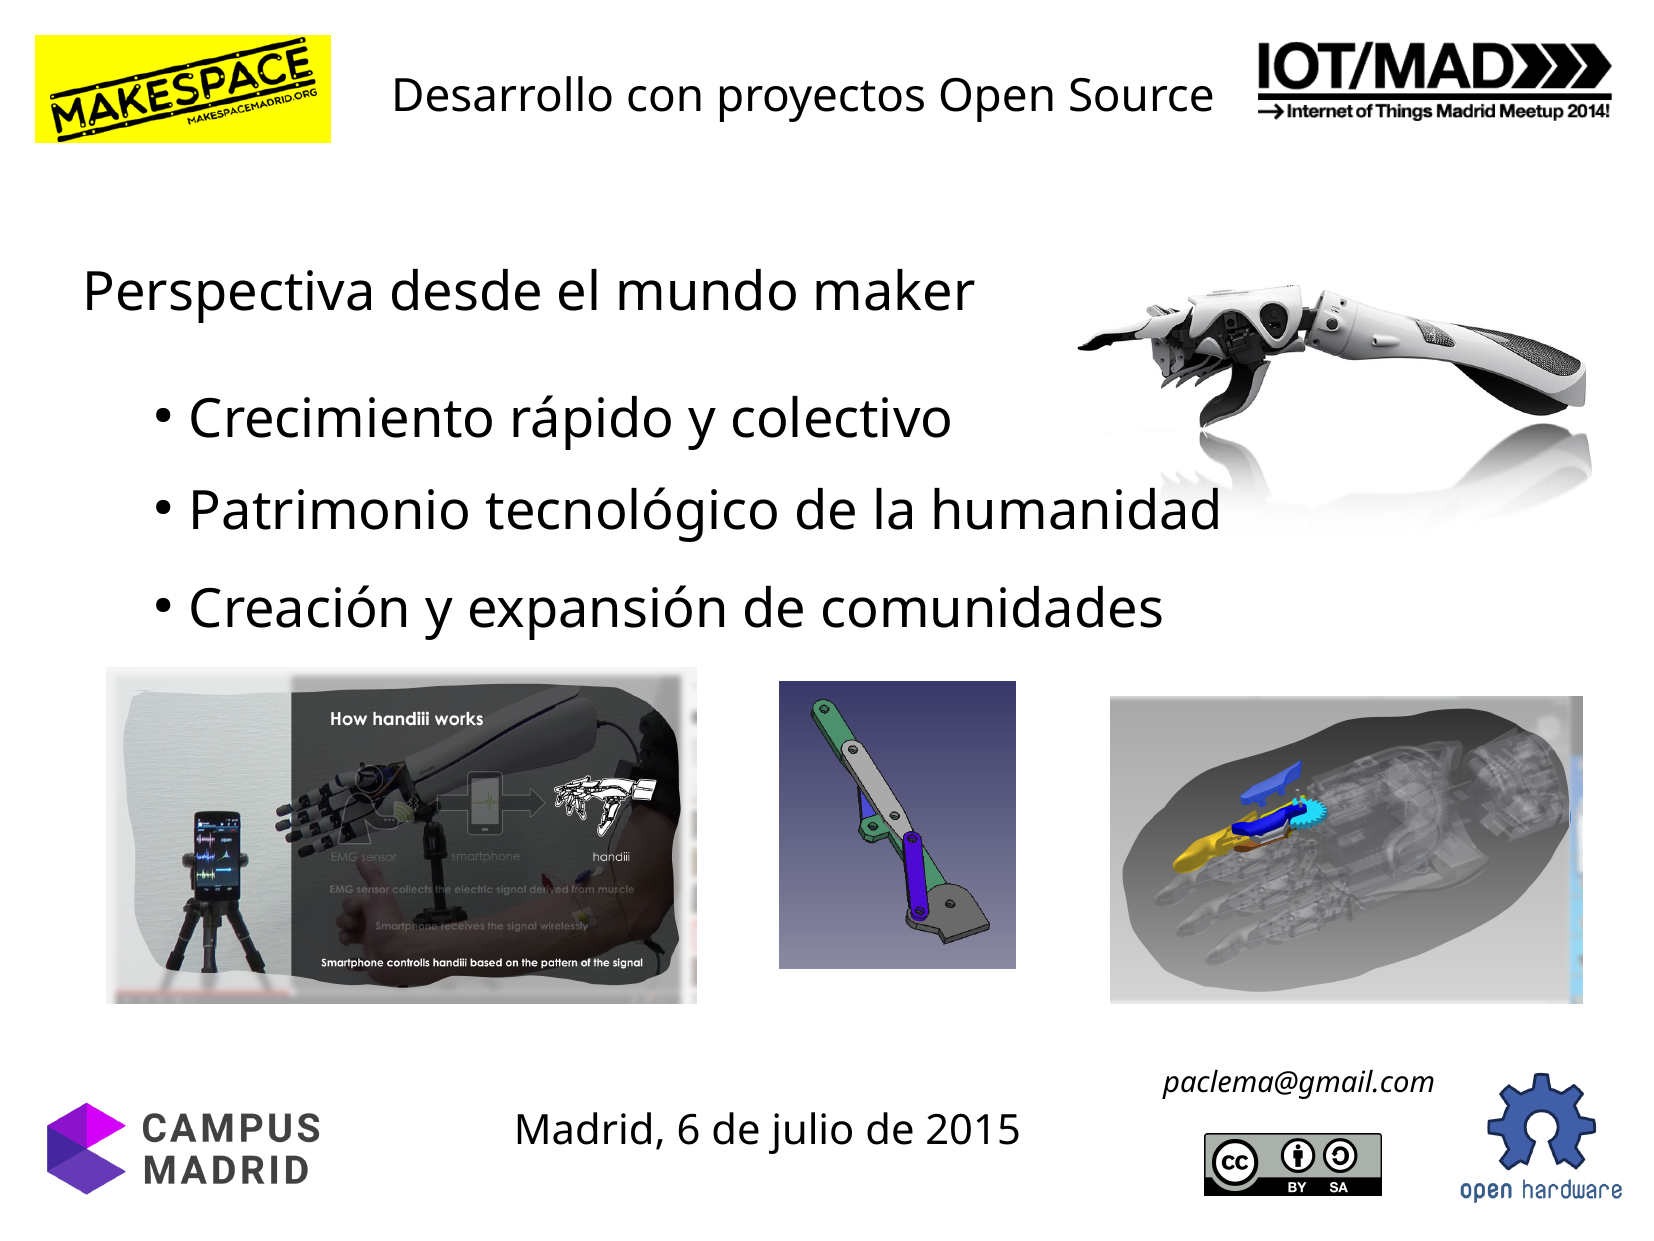

# Desarrollo con proyectos Open Source
Perspectiva desde el mundo maker
Crecimiento rápido y colectivo
Patrimonio tecnológico de la humanidad
Creación y expansión de comunidades
paclema@gmail.com
Madrid, 6 de julio de 2015